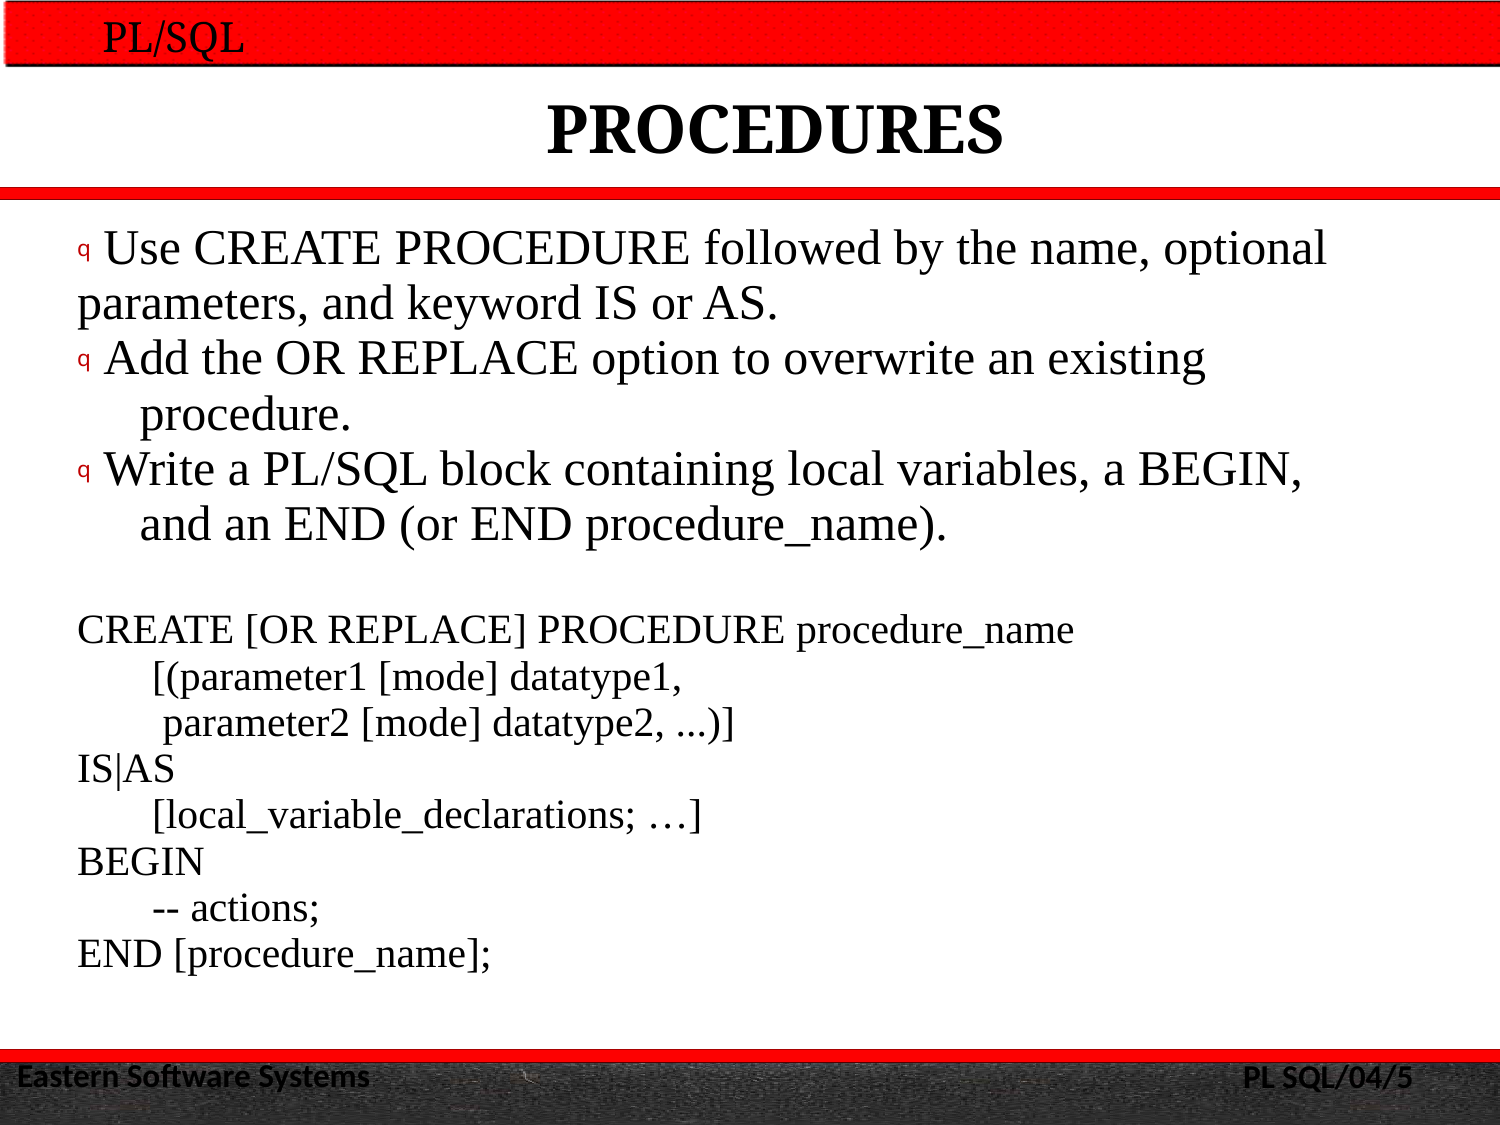

PL/SQL
 PROCEDURES
 Use CREATE PROCEDURE followed by the name, optional parameters, and keyword IS or AS.
 Add the OR REPLACE option to overwrite an existing
 procedure.
 Write a PL/SQL block containing local variables, a BEGIN,
 and an END (or END procedure_name).
CREATE [OR REPLACE] PROCEDURE procedure_name
 	[(parameter1 [mode] datatype1,
 	 parameter2 [mode] datatype2, ...)]
IS|AS
 	[local_variable_declarations; …]
BEGIN
 	-- actions;
END [procedure_name];
Eastern Software Systems
				 PL SQL/04/5